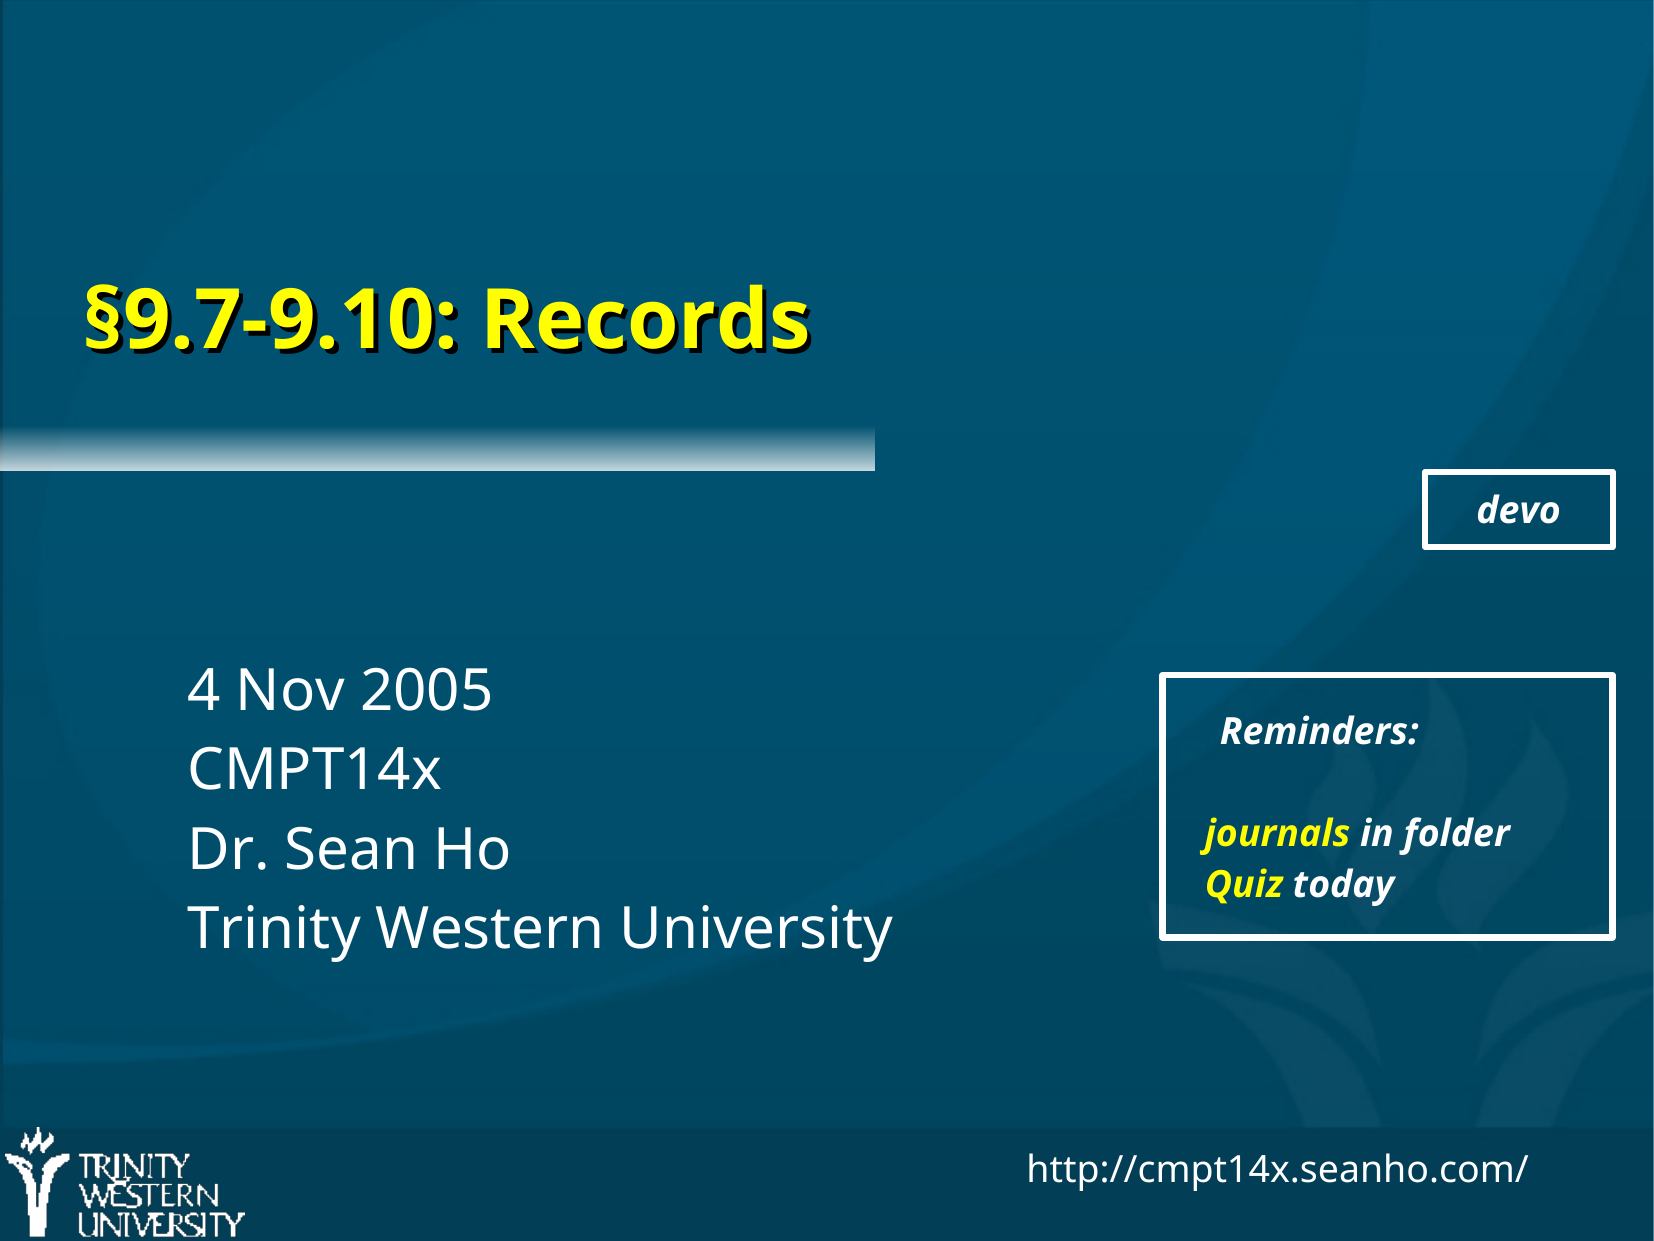

# §9.7-9.10: Records
devo
4 Nov 2005
CMPT14x
Dr. Sean Ho
Trinity Western University
Reminders:
journals in folder
Quiz today
http://cmpt14x.seanho.com/